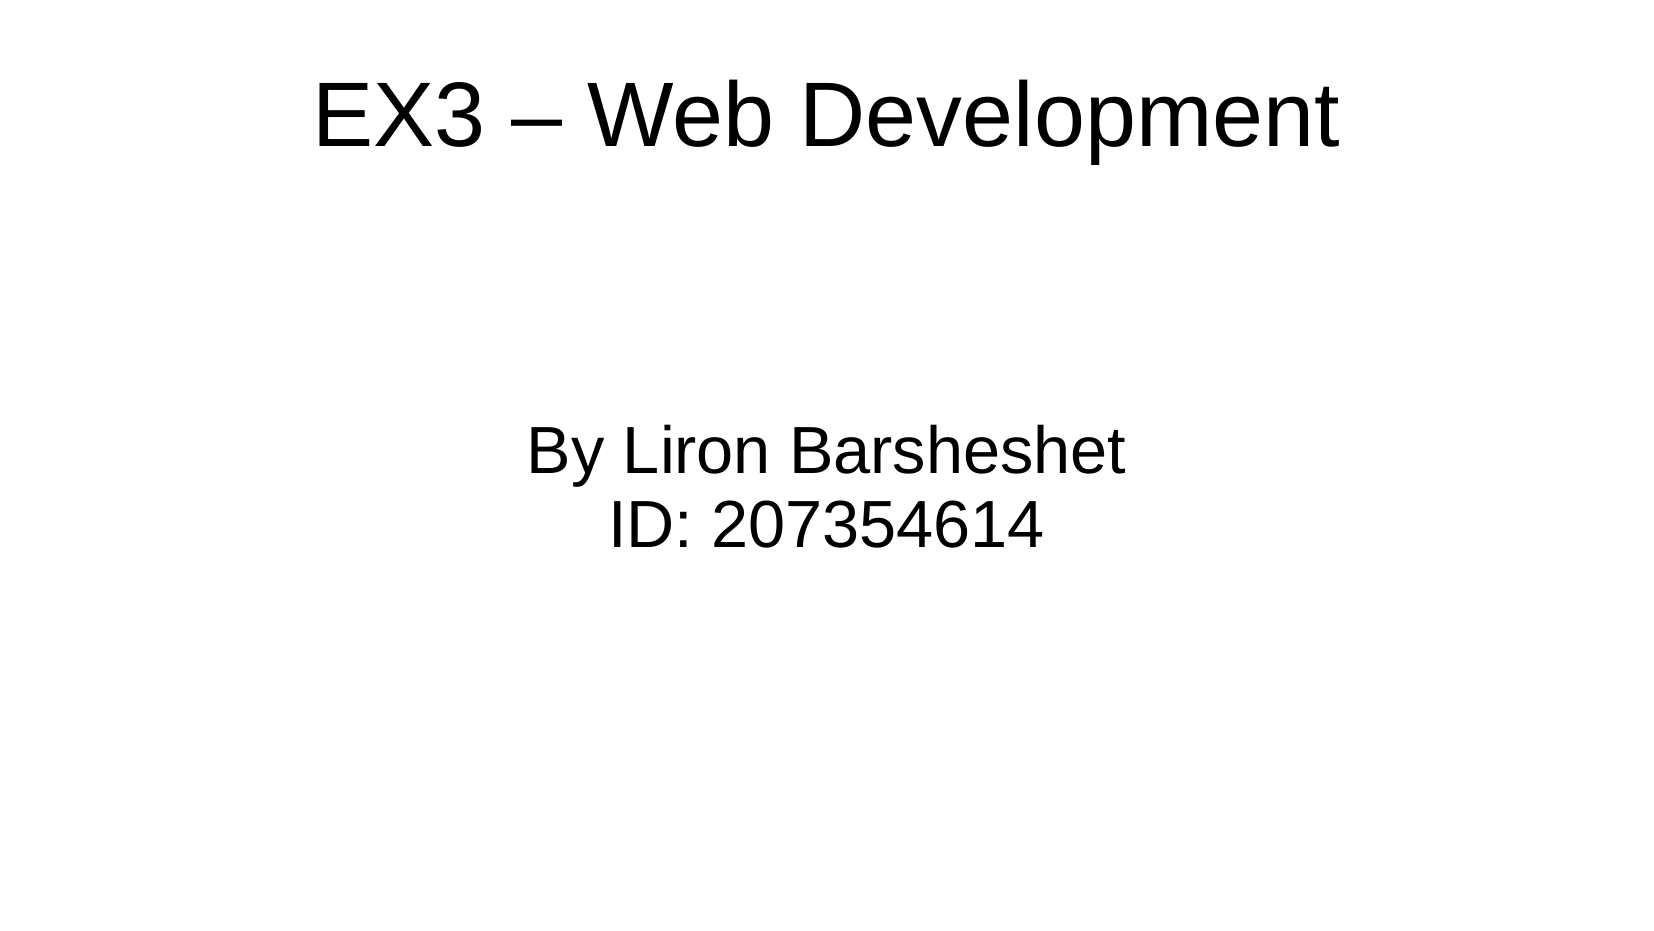

# EX3 – Web Development
By Liron Barsheshet
ID: 207354614